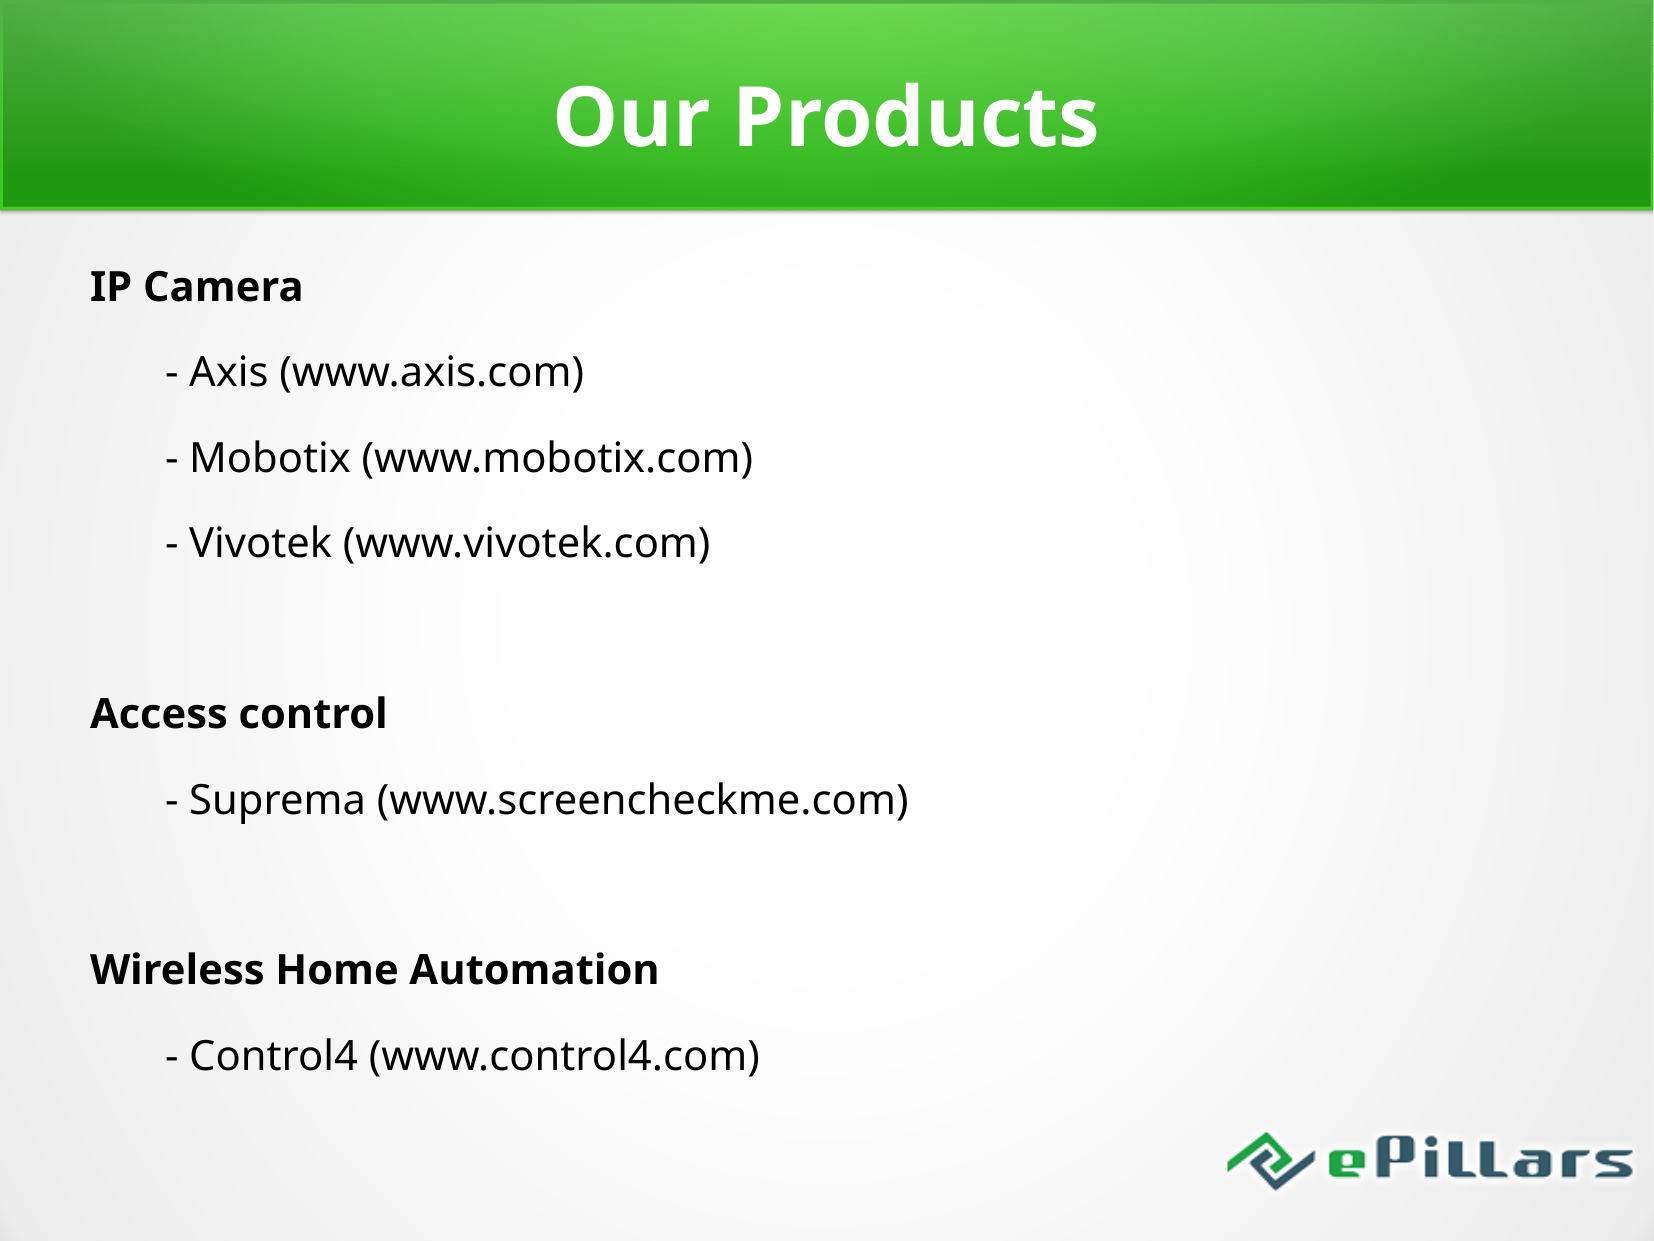

# Our Products
IP Camera
	- Axis (www.axis.com)
	- Mobotix (www.mobotix.com)
	- Vivotek (www.vivotek.com)
Access control
	- Suprema (www.screencheckme.com)
Wireless Home Automation
	- Control4 (www.control4.com)